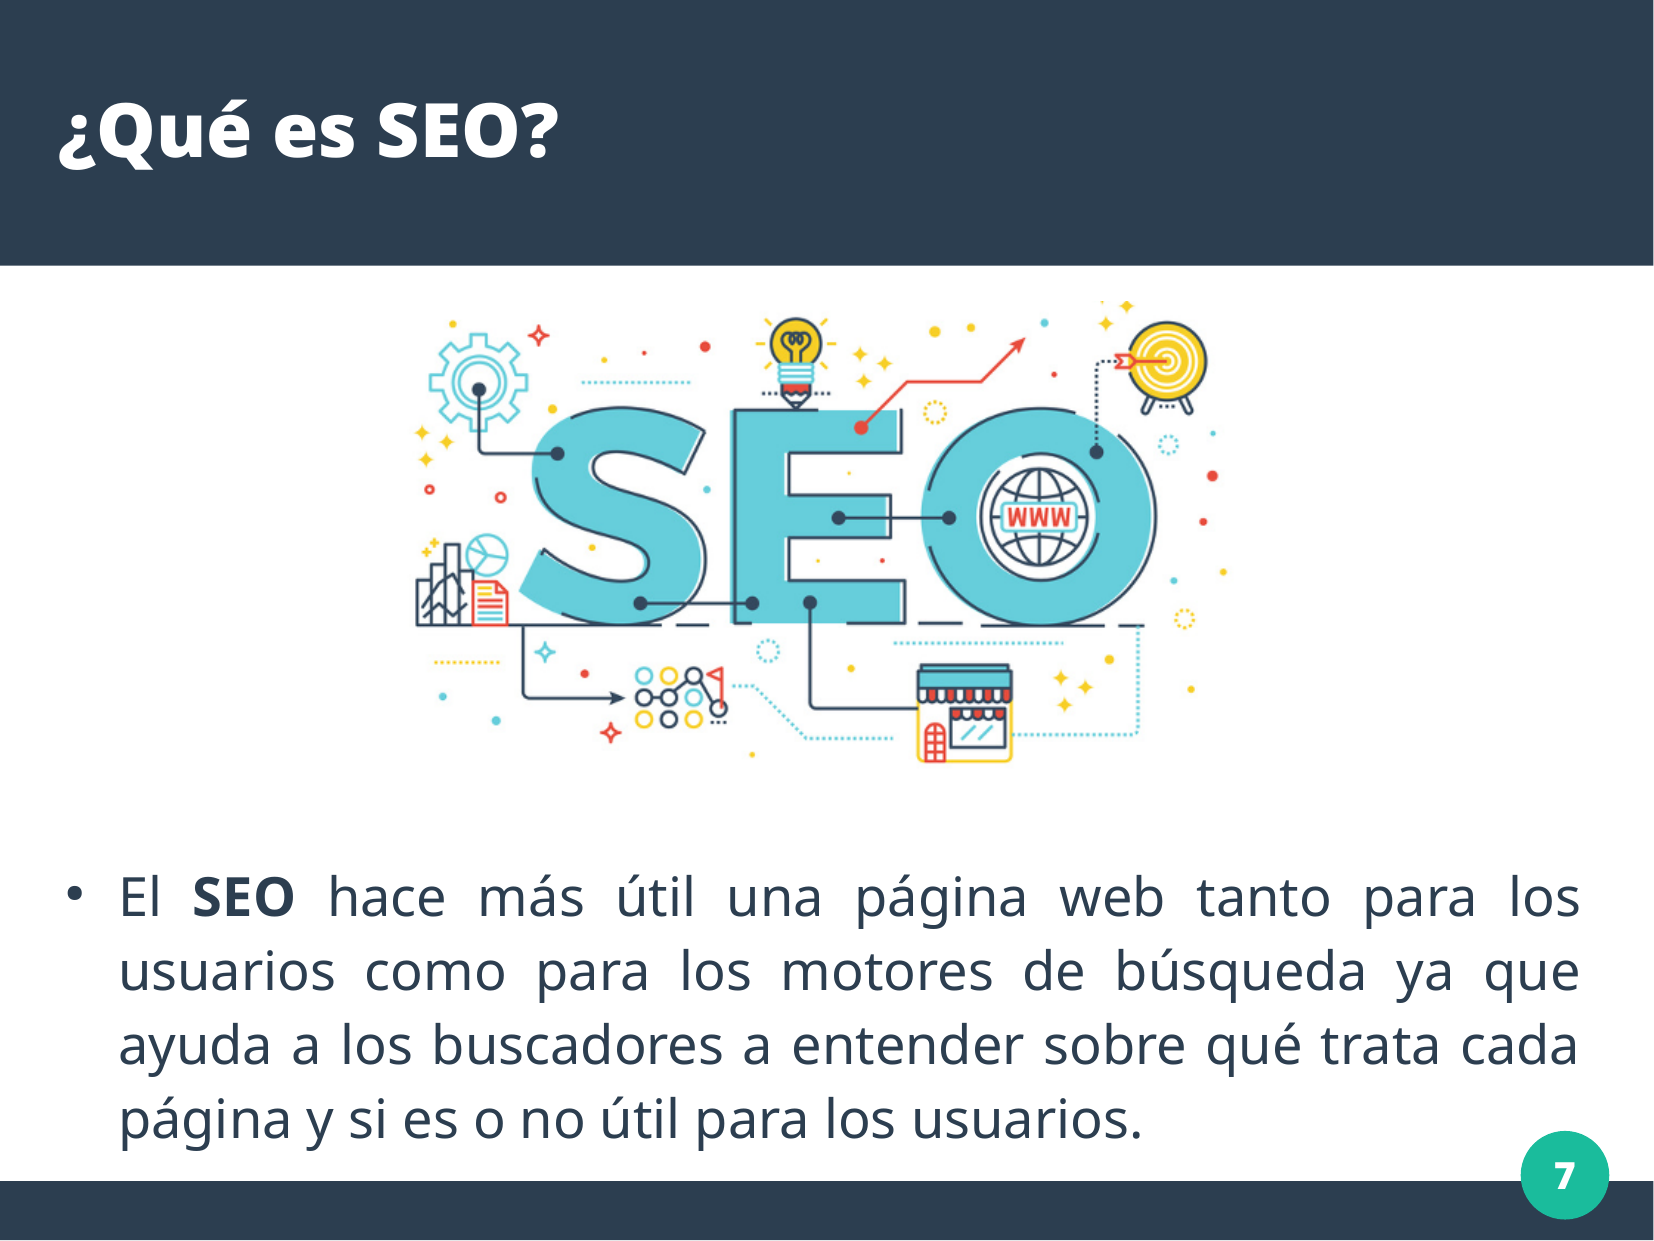

# ¿Qué es SEO?
El SEO hace más útil una página web tanto para los usuarios como para los motores de búsqueda ya que ayuda a los buscadores a entender sobre qué trata cada página y si es o no útil para los usuarios.
7